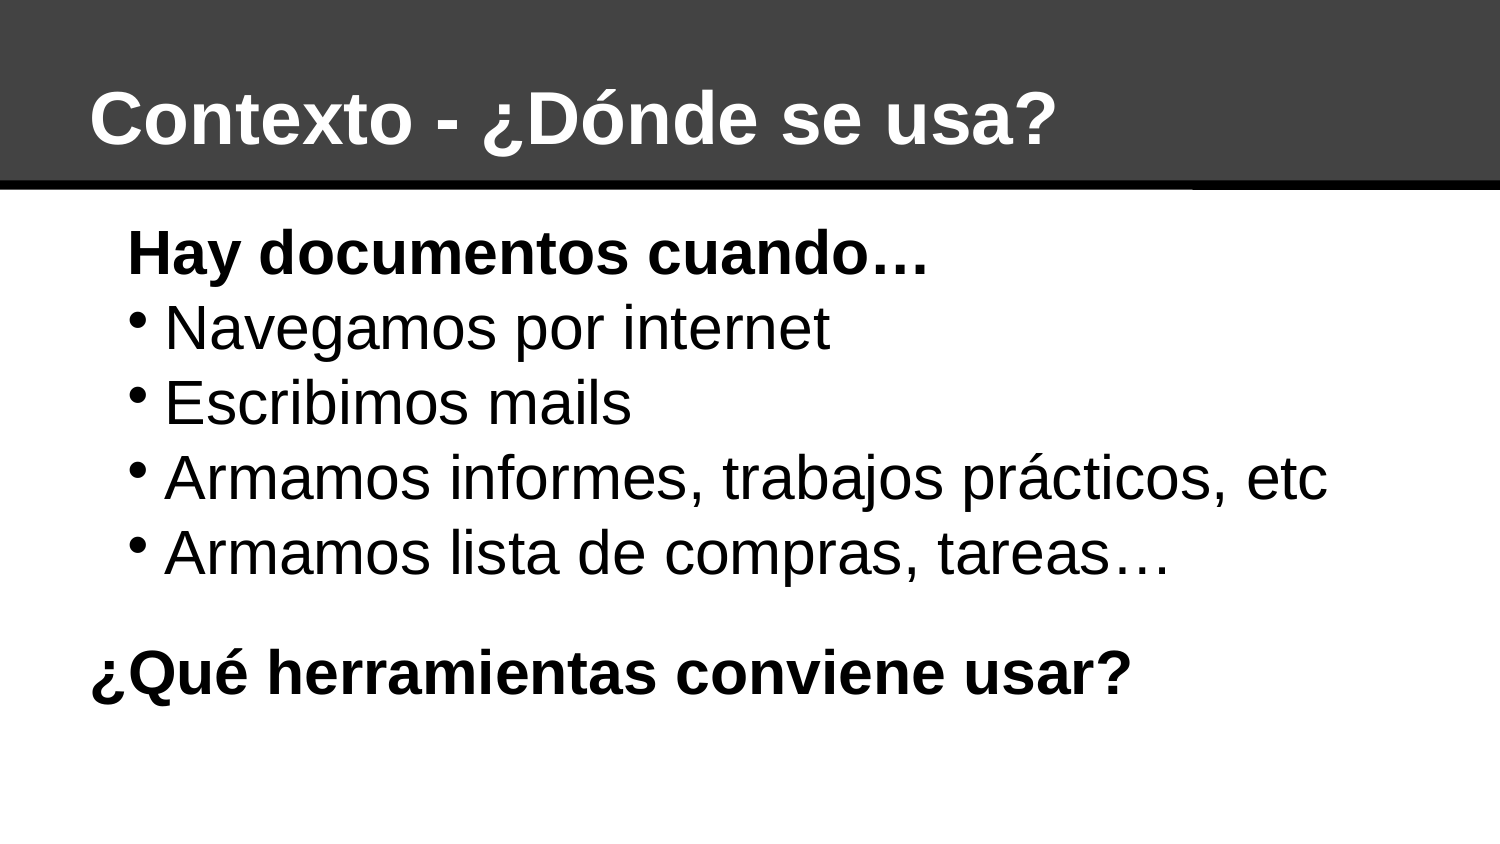

Contexto - ¿Dónde se usa?
Hay documentos cuando…
Navegamos por internet
Escribimos mails
Armamos informes, trabajos prácticos, etc
Armamos lista de compras, tareas…
¿Qué herramientas conviene usar?